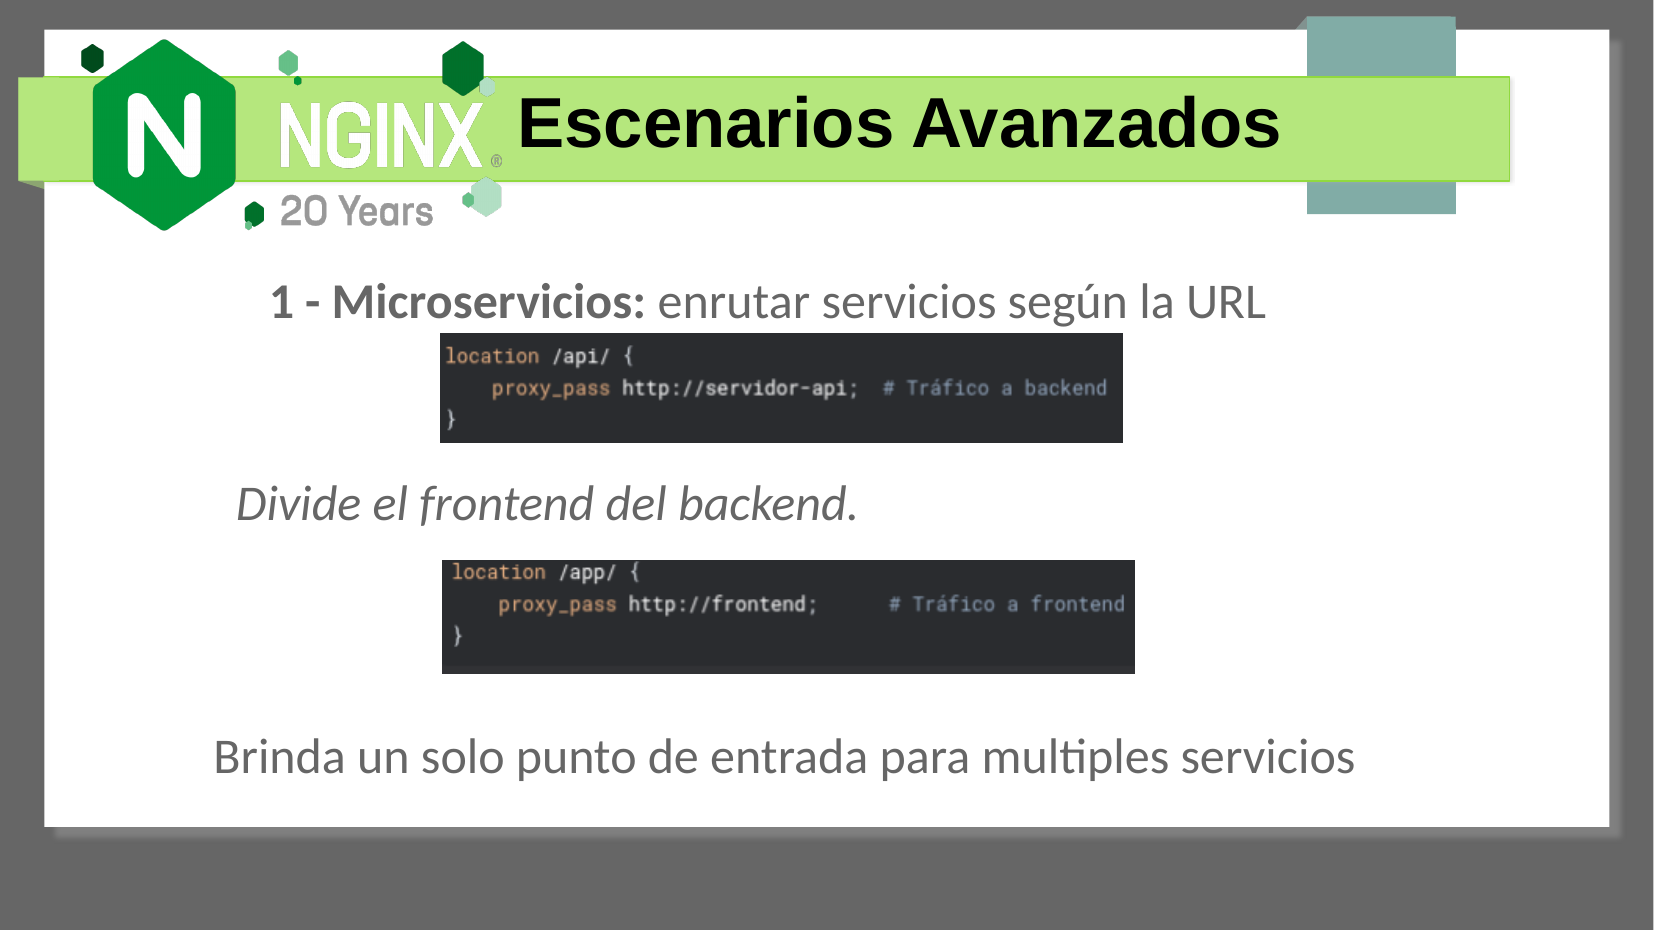

# Escenarios Avanzados
1 - Microservicios: enrutar servicios según la URL
Divide el frontend del backend.
 Brinda un solo punto de entrada para multiples servicios